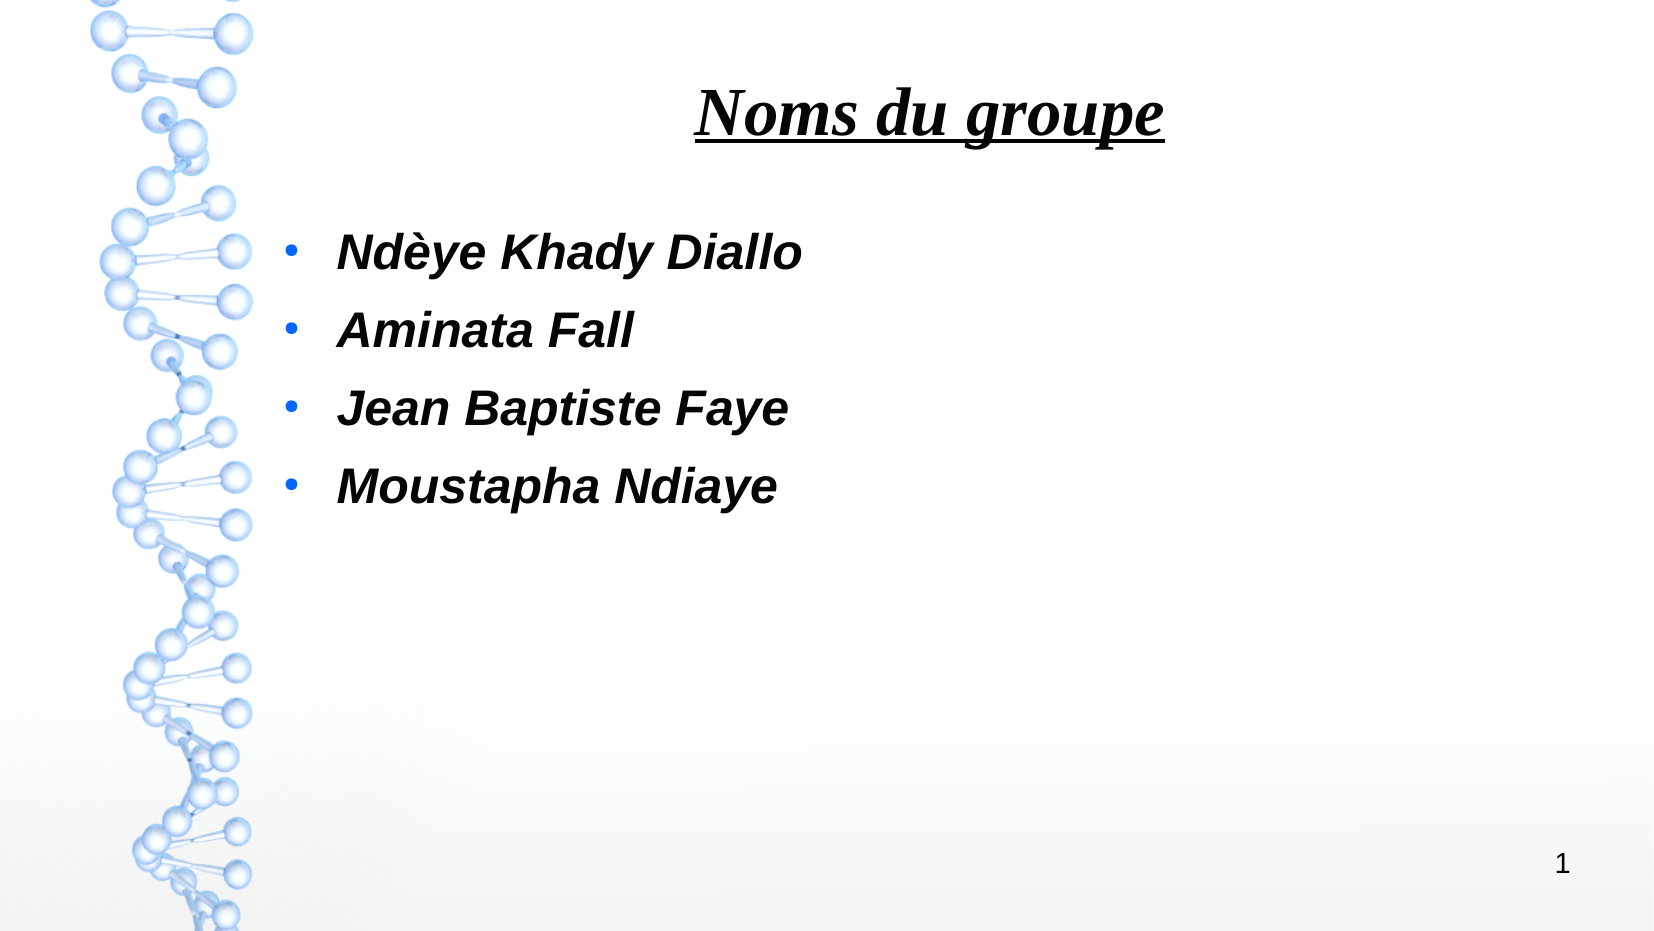

# Noms du groupe
Ndèye Khady Diallo
Aminata Fall
Jean Baptiste Faye
Moustapha Ndiaye
1